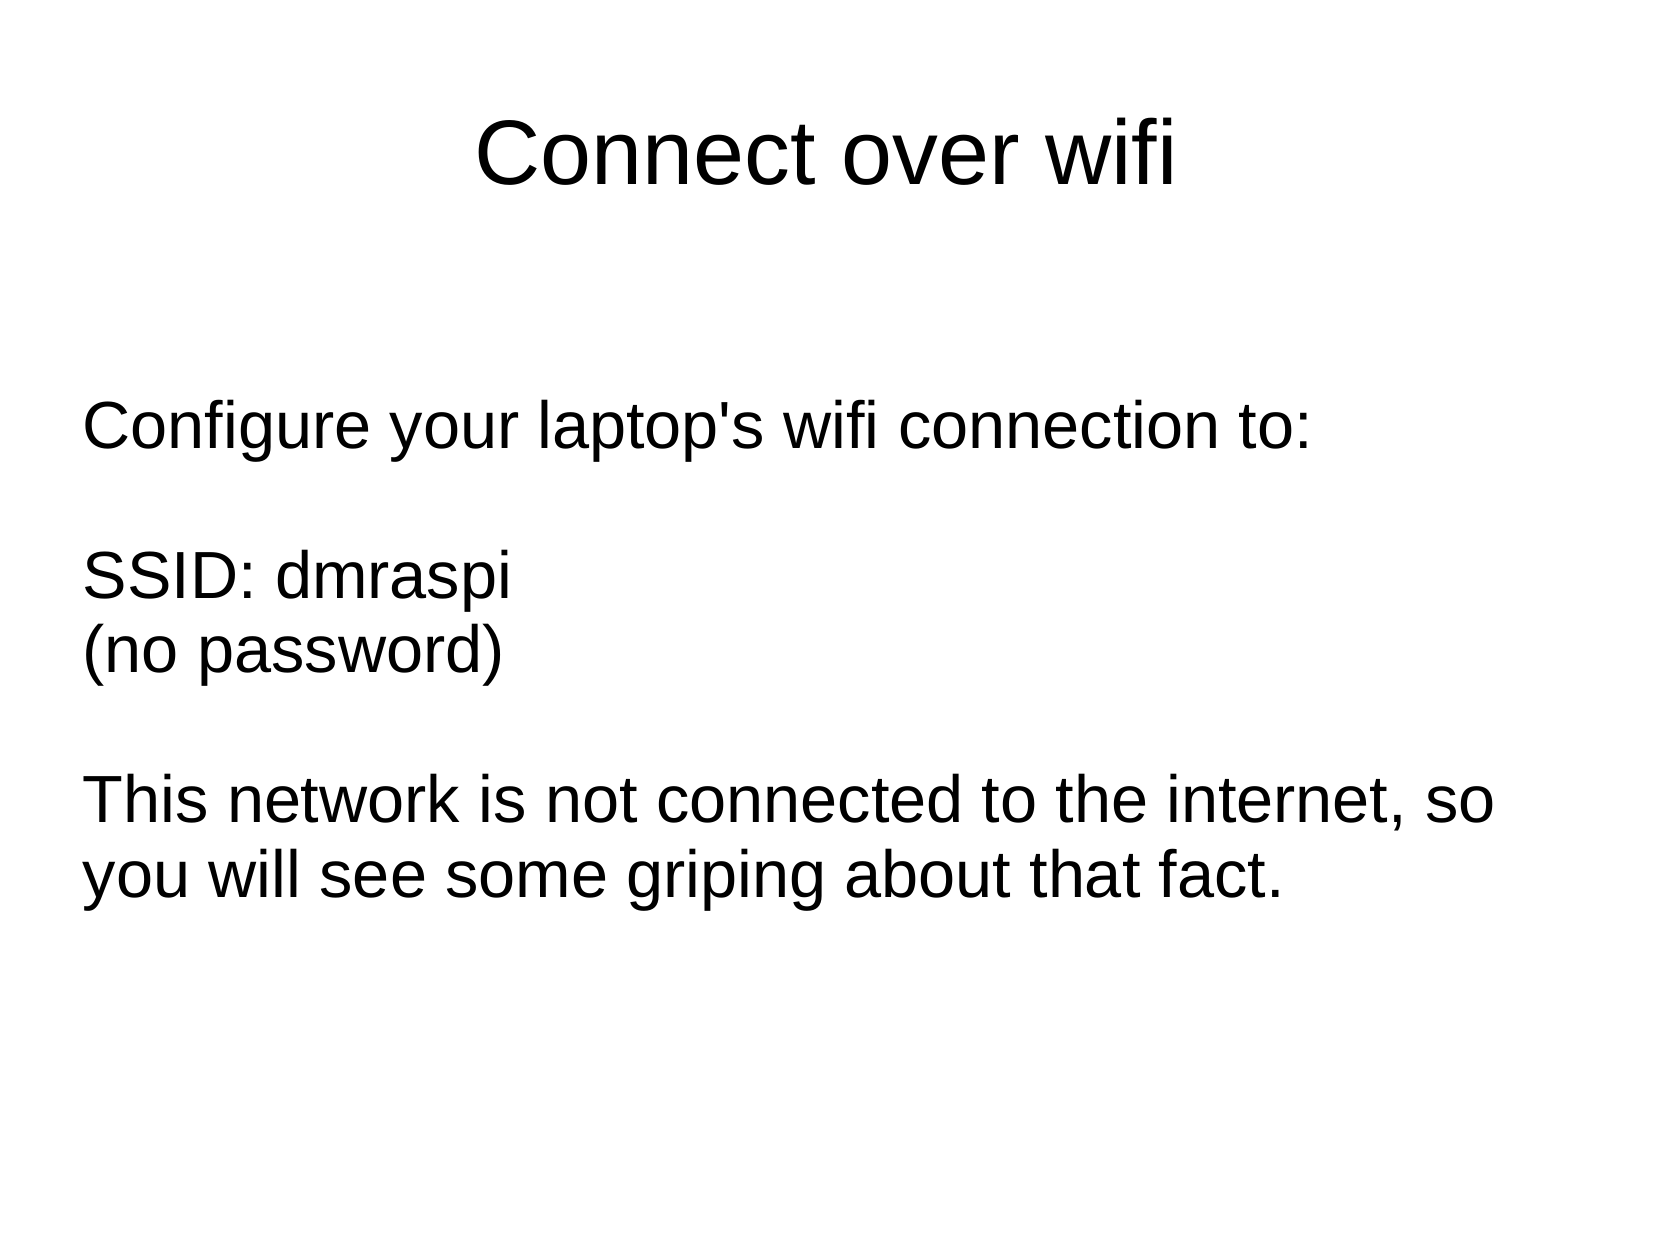

# Connect over wifi
Configure your laptop's wifi connection to:
SSID: dmraspi
(no password)
This network is not connected to the internet, so you will see some griping about that fact.